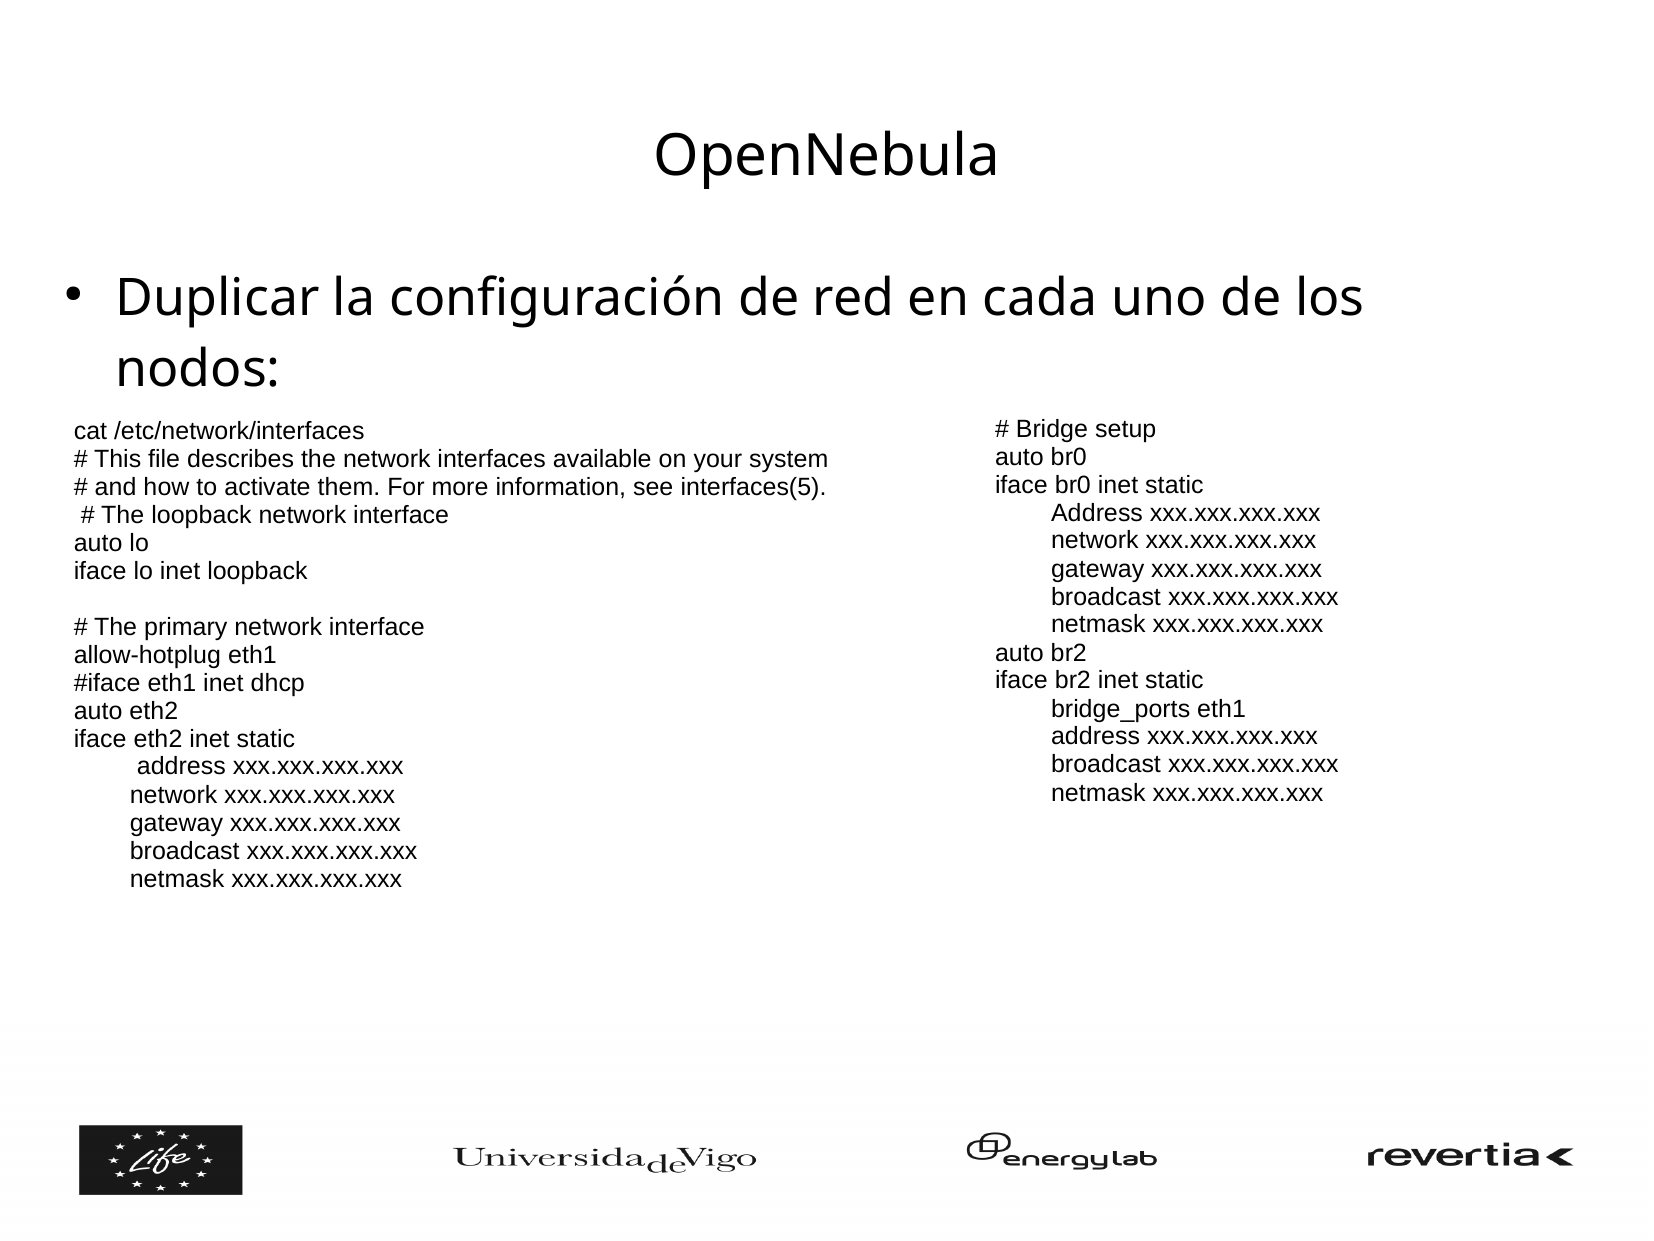

# OpenNebula
Duplicar la configuración de red en cada uno de los nodos:
# Bridge setup
auto br0
iface br0 inet static
 Address xxx.xxx.xxx.xxx
 network xxx.xxx.xxx.xxx
 gateway xxx.xxx.xxx.xxx
 broadcast xxx.xxx.xxx.xxx
 netmask xxx.xxx.xxx.xxx
auto br2
iface br2 inet static
 bridge_ports eth1
 address xxx.xxx.xxx.xxx
 broadcast xxx.xxx.xxx.xxx
 netmask xxx.xxx.xxx.xxx
cat /etc/network/interfaces
# This file describes the network interfaces available on your system
# and how to activate them. For more information, see interfaces(5).
 # The loopback network interface
auto lo
iface lo inet loopback
# The primary network interface
allow-hotplug eth1
#iface eth1 inet dhcp
auto eth2
iface eth2 inet static
 address xxx.xxx.xxx.xxx
 network xxx.xxx.xxx.xxx
 gateway xxx.xxx.xxx.xxx
 broadcast xxx.xxx.xxx.xxx
 netmask xxx.xxx.xxx.xxx